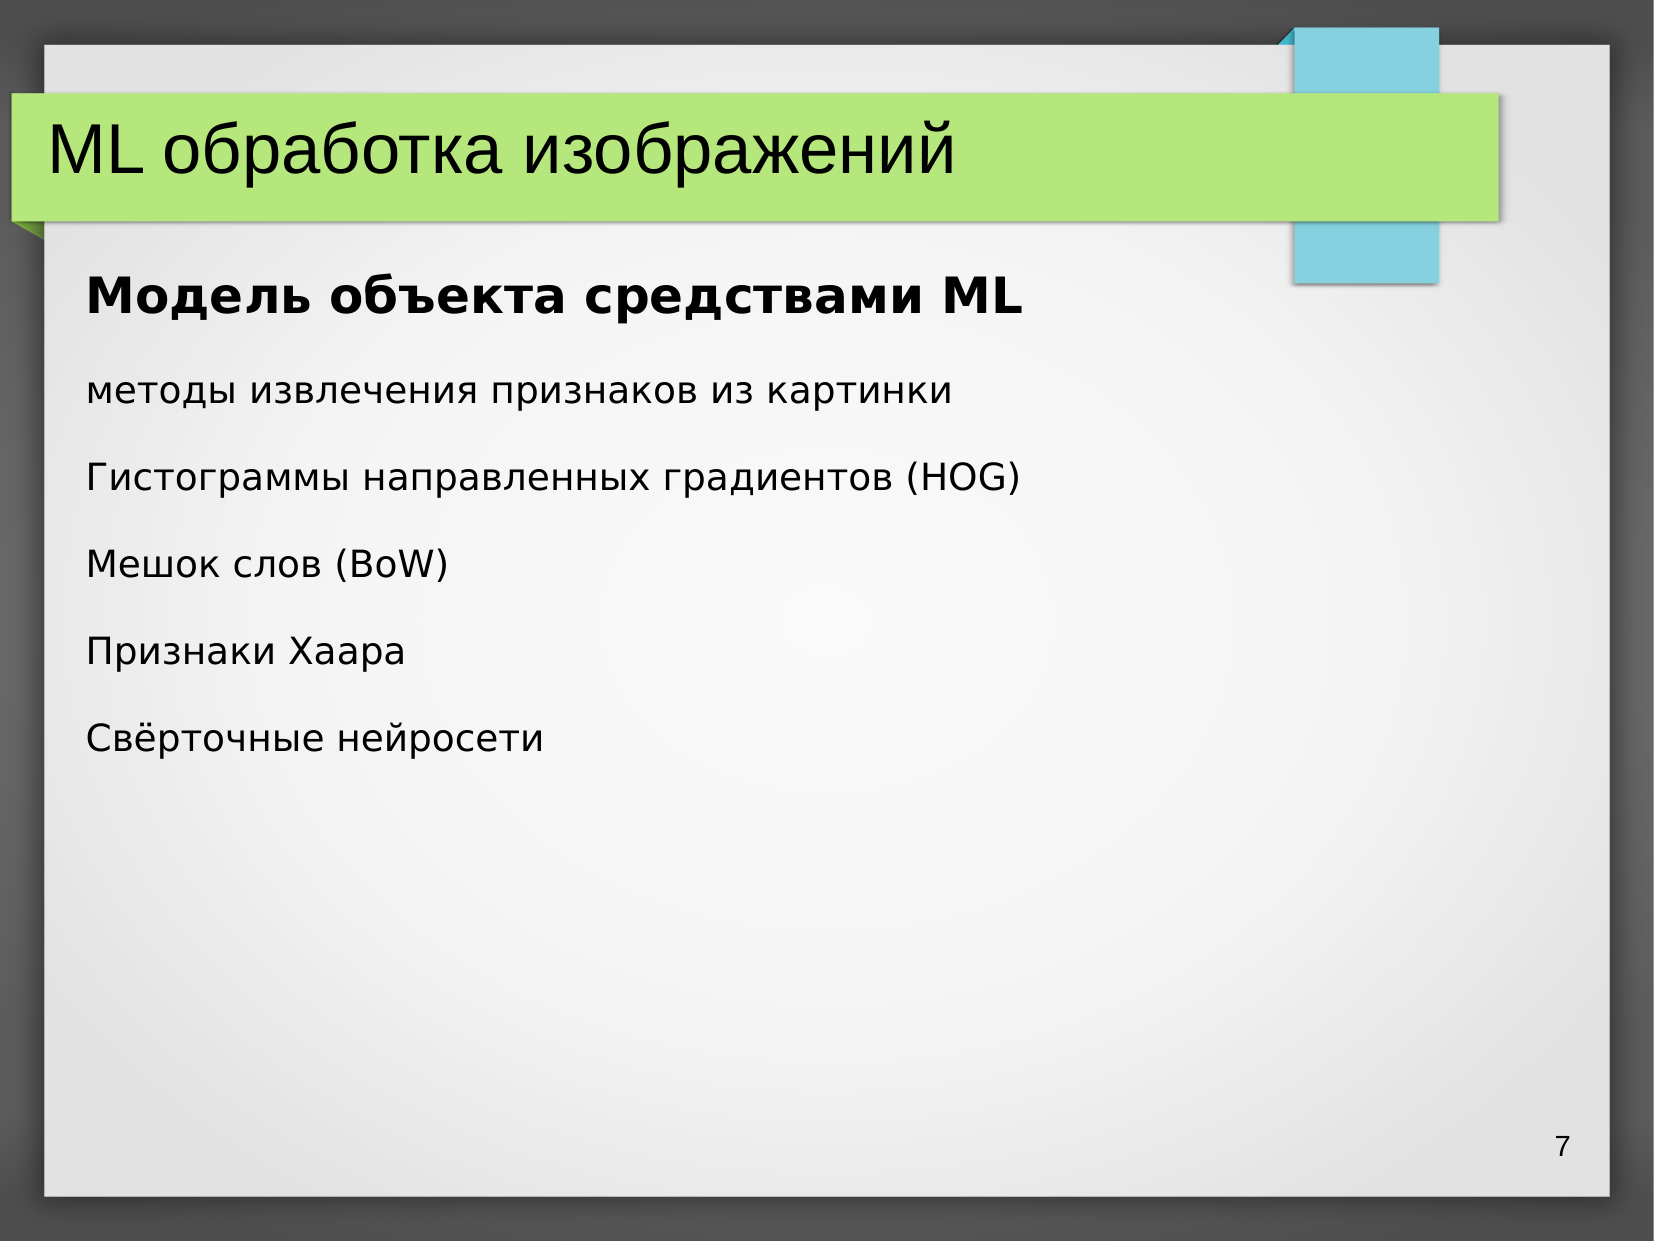

# ML обработка изображений
Модель объекта средствами ML
методы извлечения признаков из картинки
Гистограммы направленных градиентов (HOG)
Мешок слов (BoW)
Признаки Хаара
Свёрточные нейросети
7